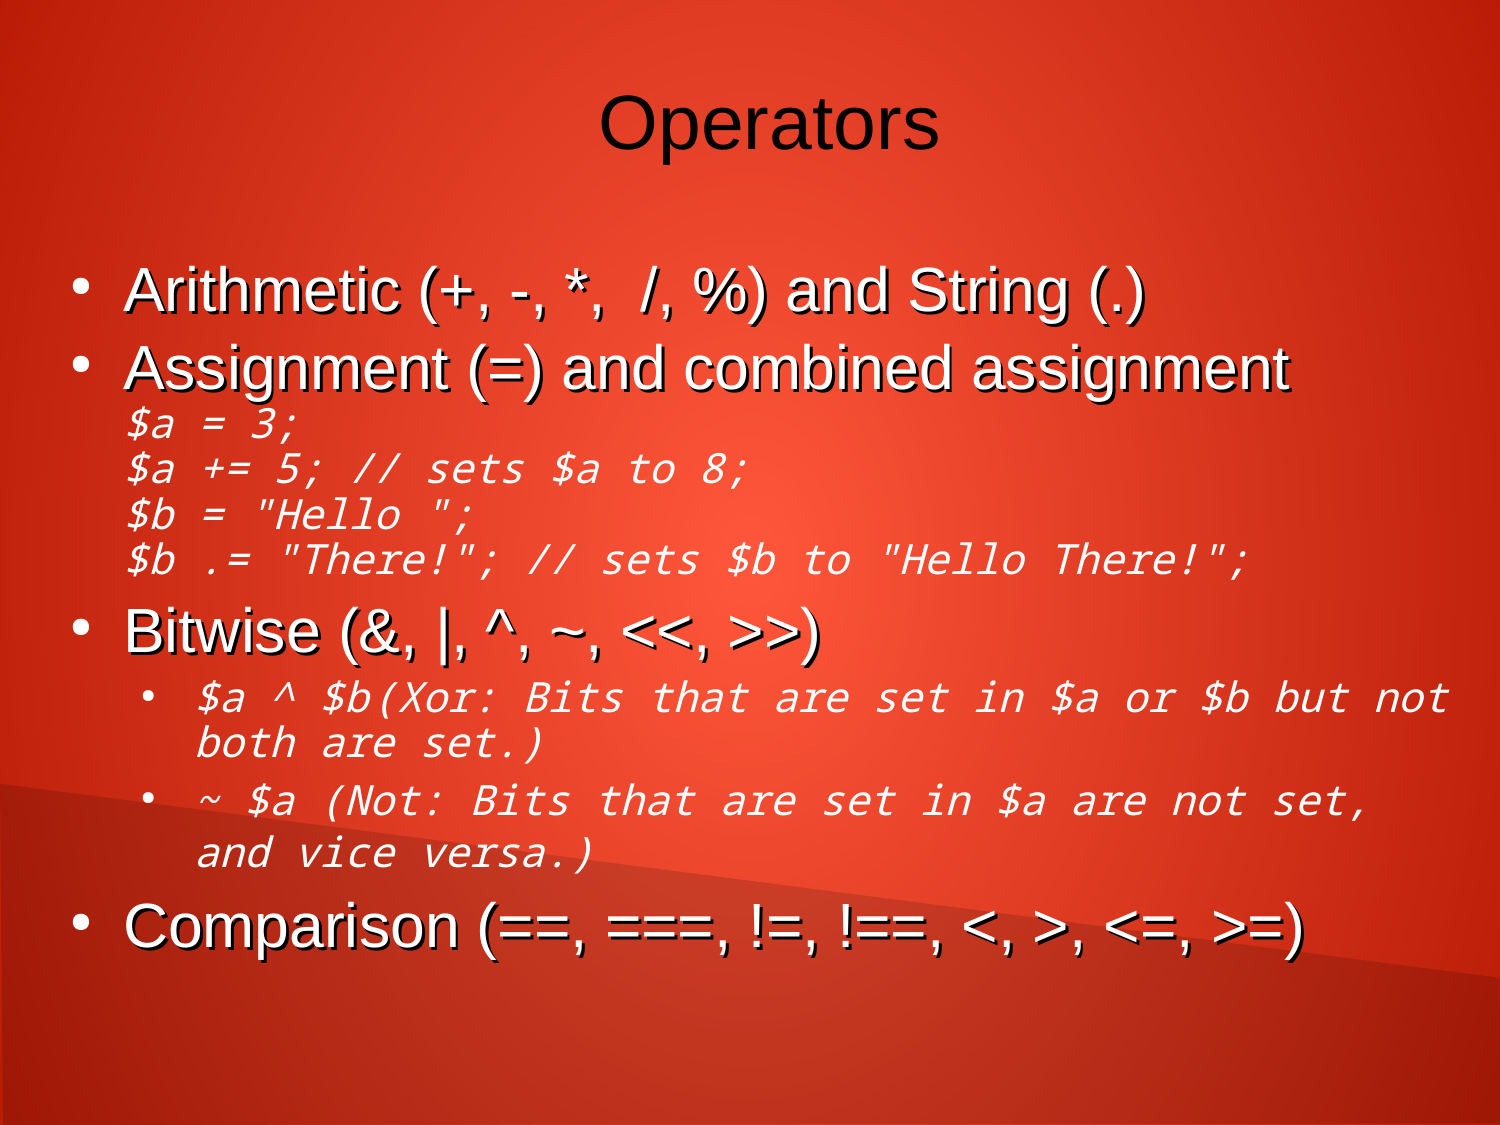

# Operators
Arithmetic (+, -, *, /, %) and String (.)
Assignment (=) and combined assignment
$a = 3;
$a += 5; // sets $a to 8;
$b = "Hello ";
$b .= "There!"; // sets $b to "Hello There!";
Bitwise (&, |, ^, ~, <<, >>)
$a ^ $b	(Xor: Bits that are set in $a or $b but not both are set.)
~ $a (Not: Bits that are set in $a are not set, and vice versa.)
Comparison (==, ===, !=, !==, <, >, <=, >=)